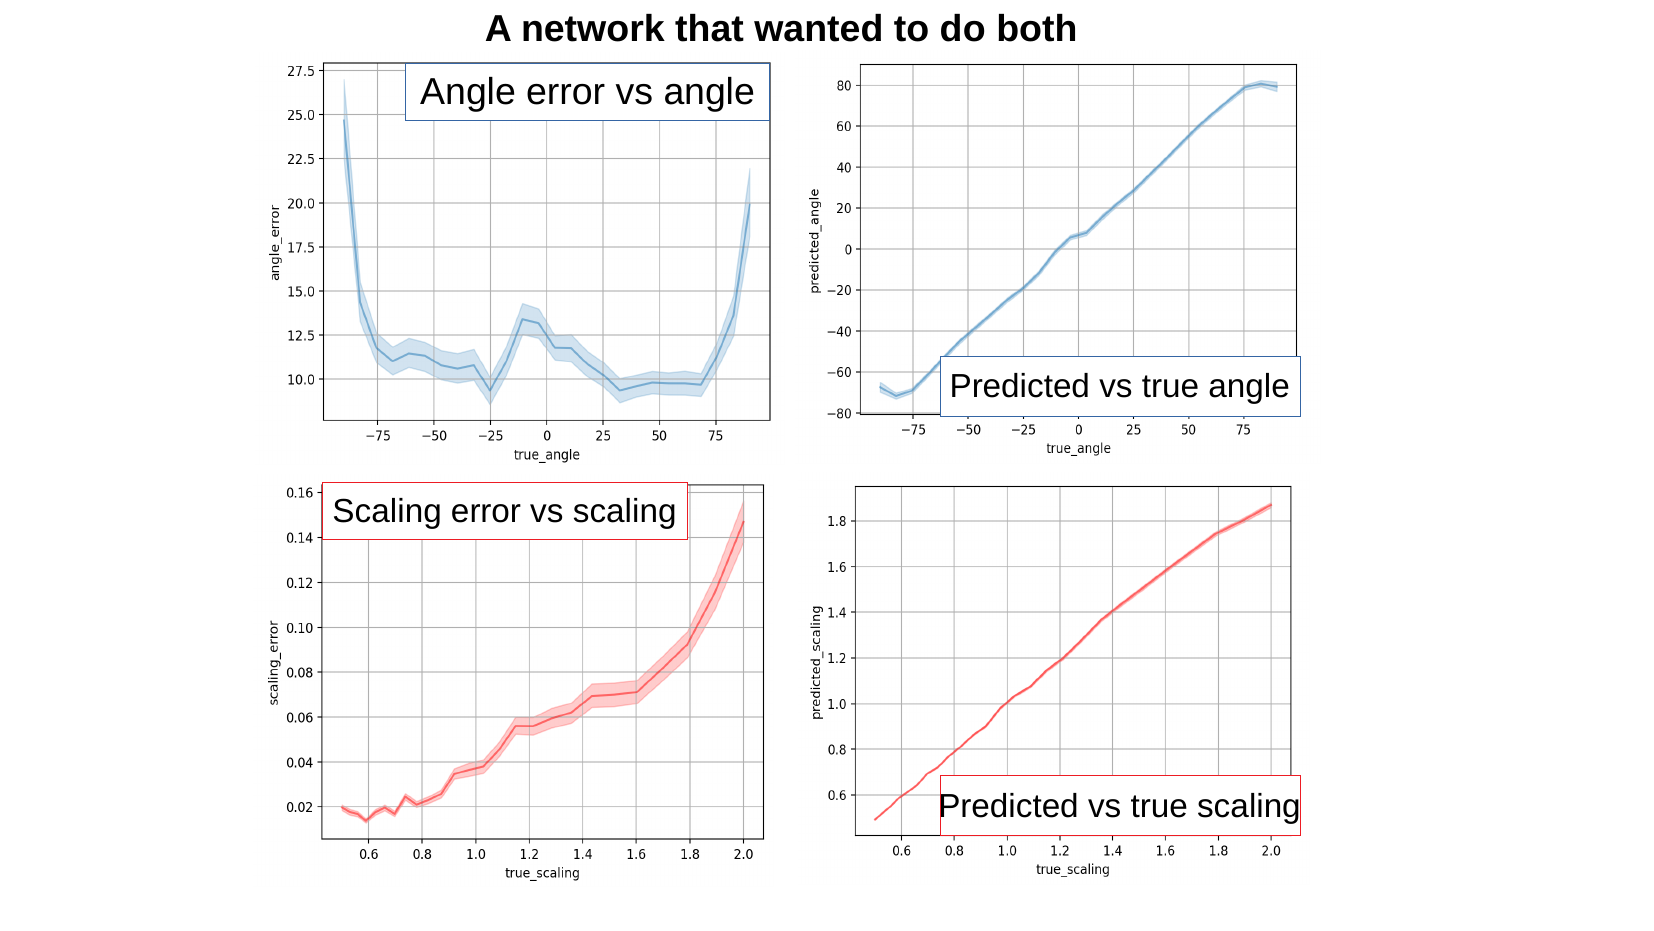

A network that wanted to do both
Angle error vs angle
Predicted vs true angle
Scaling error vs scaling
Predicted vs true scaling